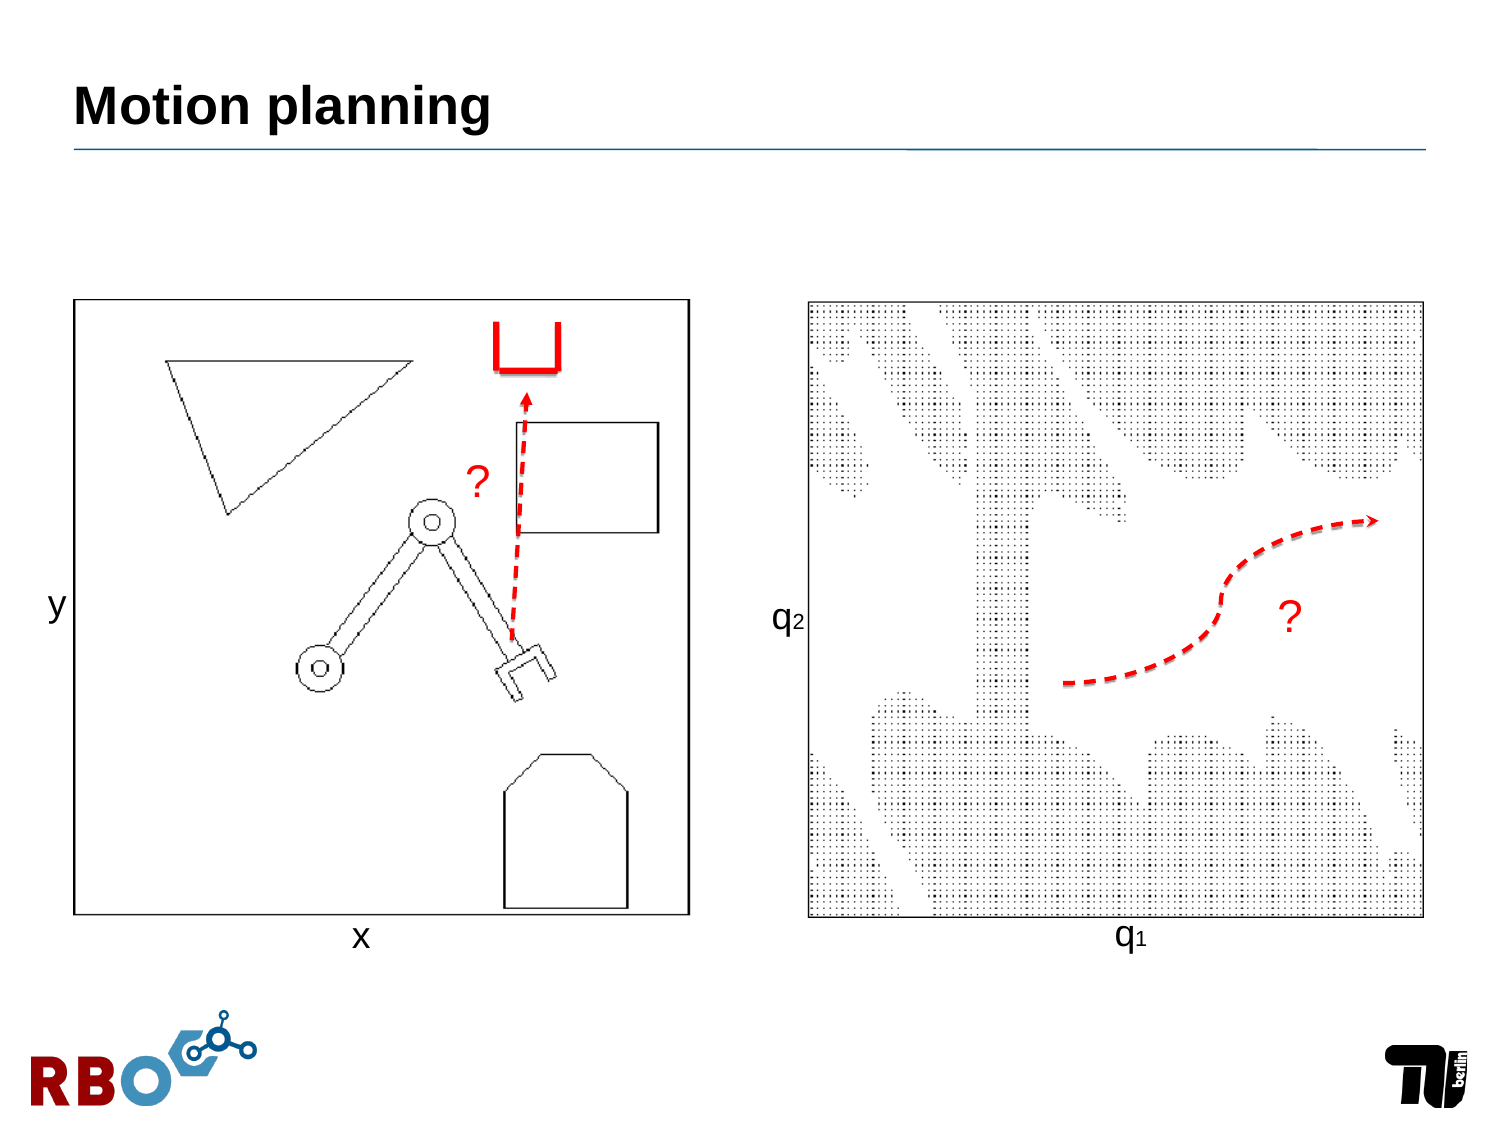

# Motion planning
?
?
y
q2
q1
x